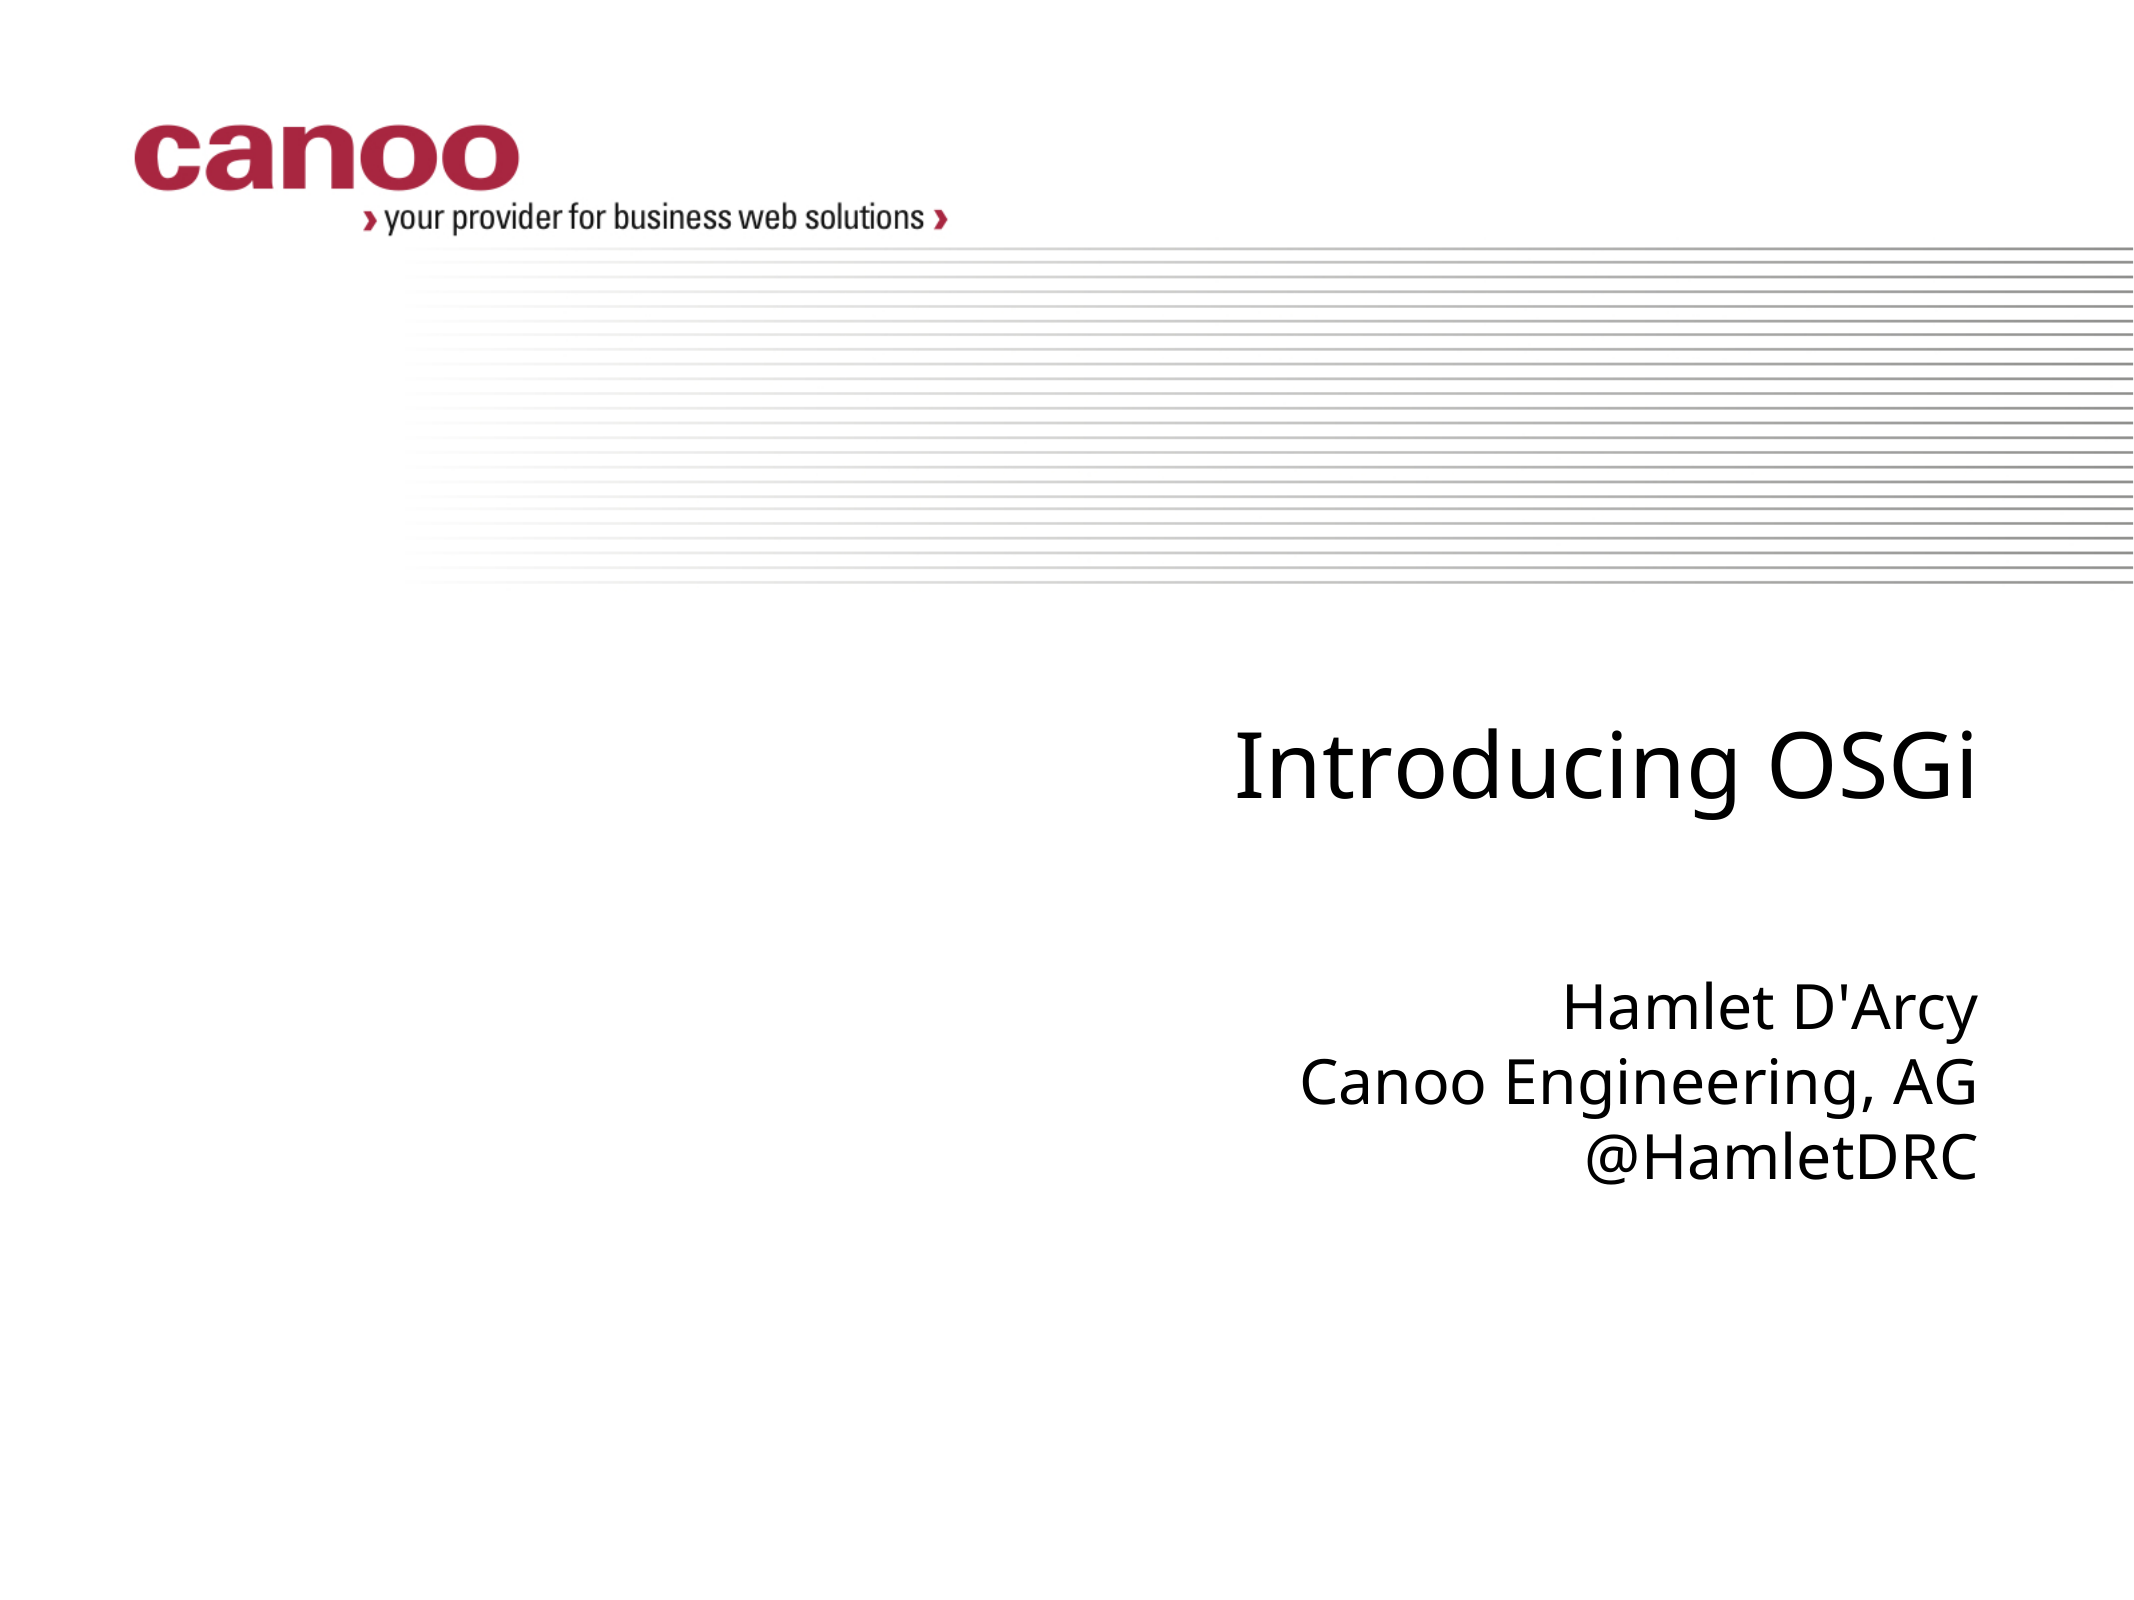

# Introducing OSGi Hamlet D'Arcy Canoo Engineering, AG @HamletDRC